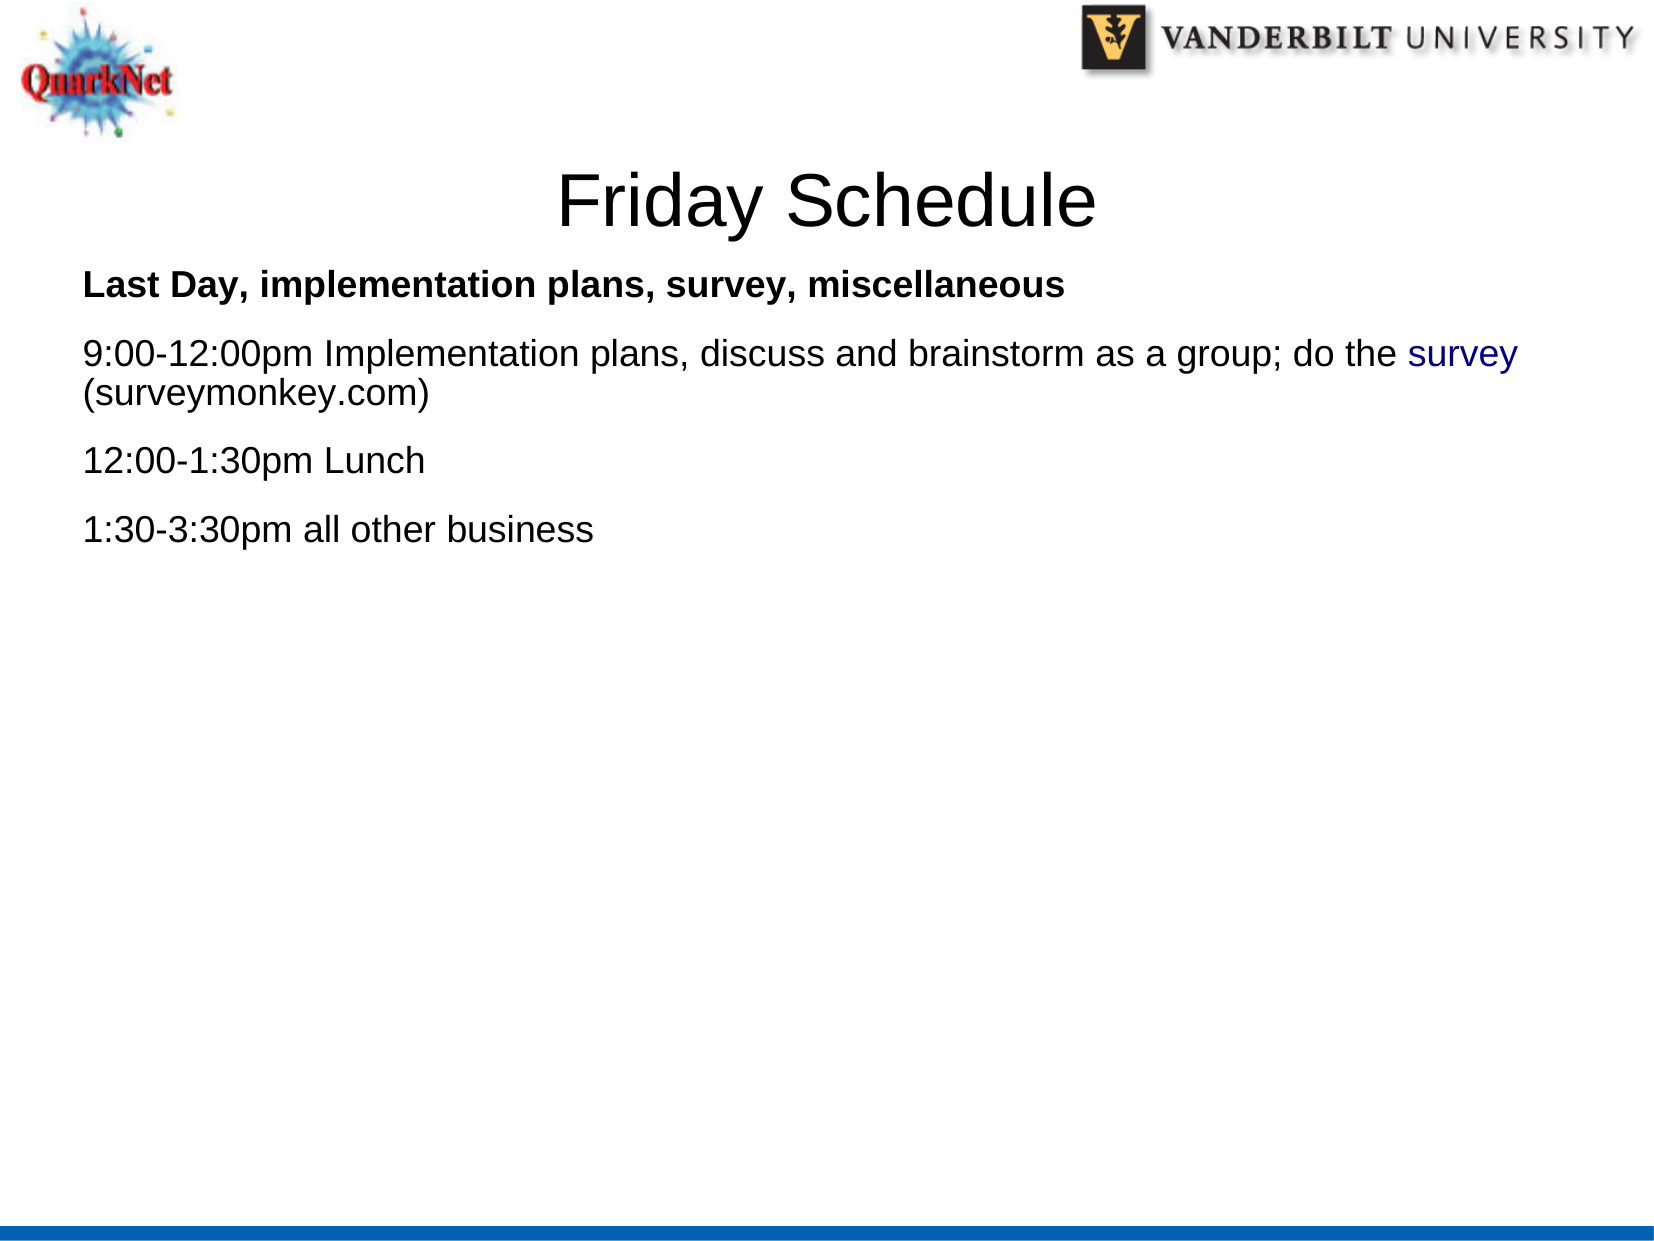

# Friday Schedule
Last Day, implementation plans, survey, miscellaneous
9:00-12:00pm Implementation plans, discuss and brainstorm as a group; do the survey (surveymonkey.com)
12:00-1:30pm Lunch
1:30-3:30pm all other business